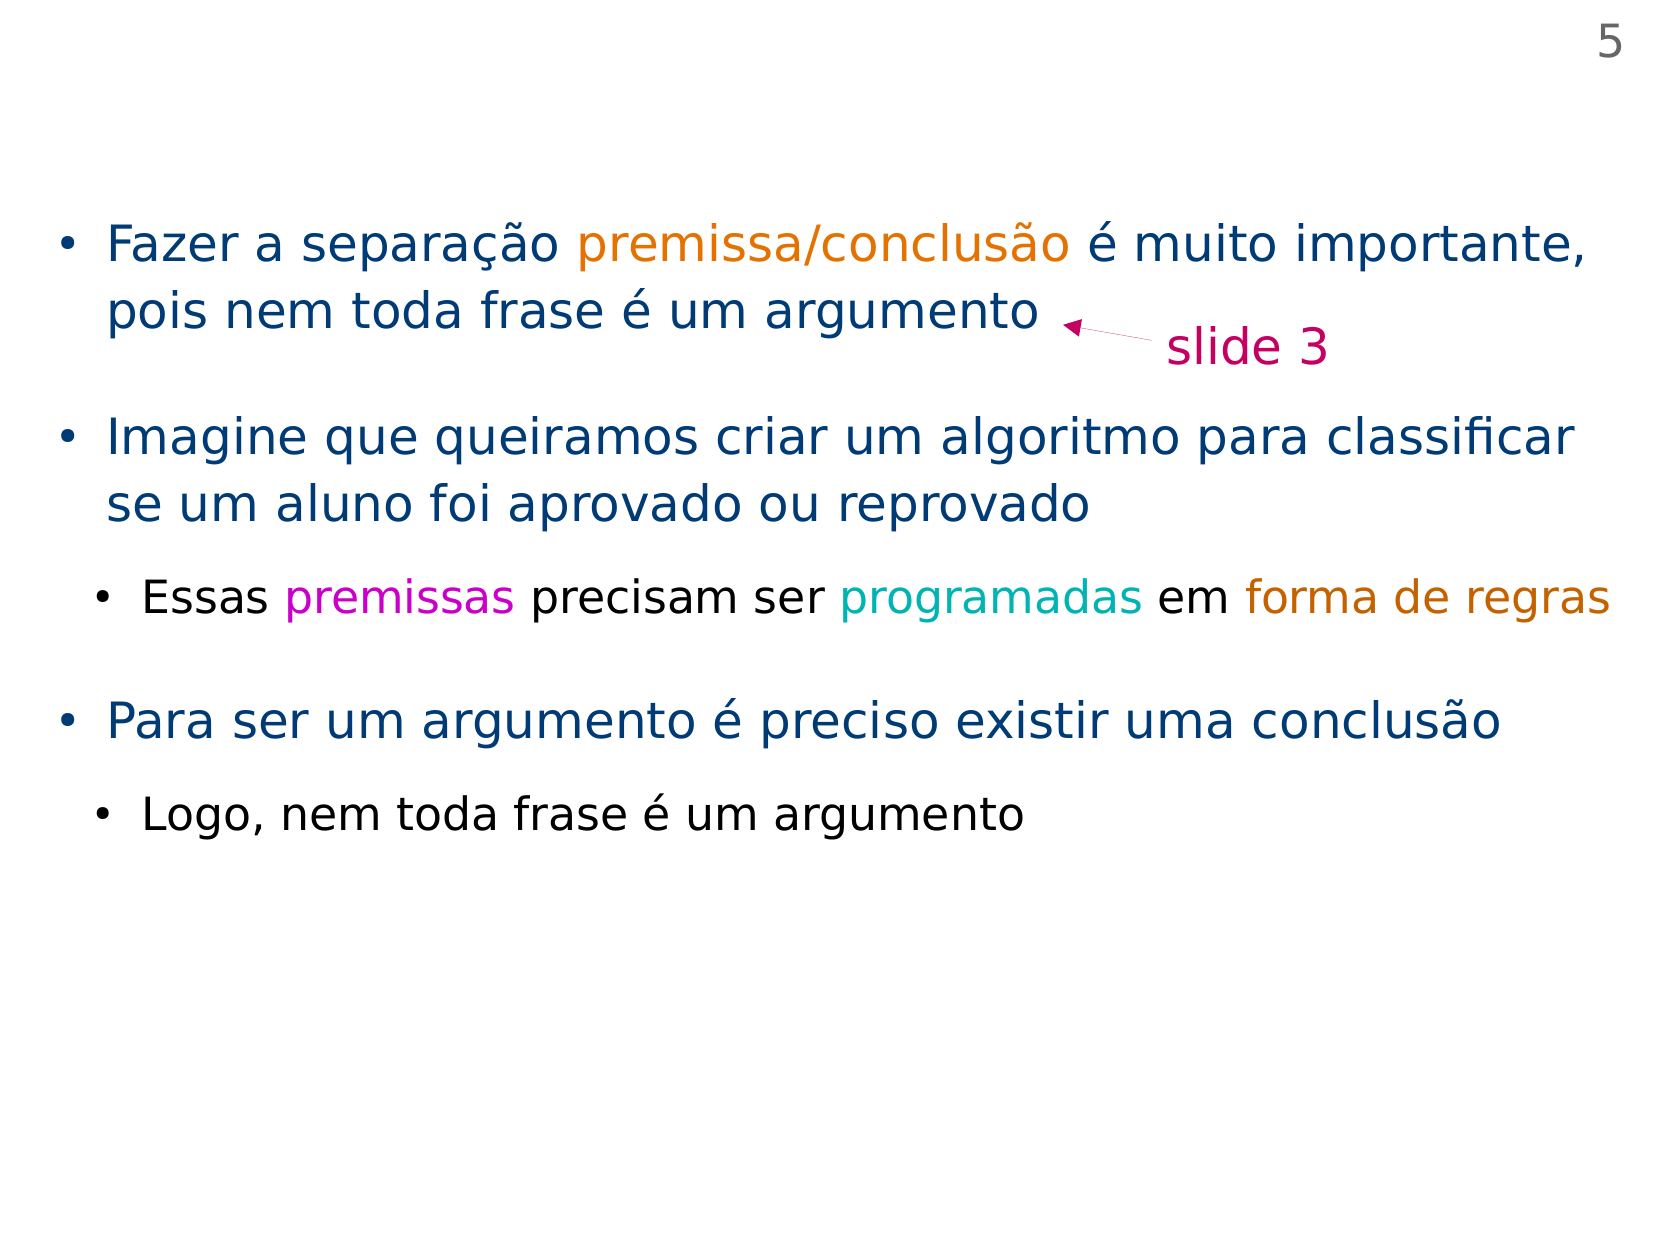

5
#
Fazer a separação premissa/conclusão é muito importante, pois nem toda frase é um argumento
Imagine que queiramos criar um algoritmo para classificar se um aluno foi aprovado ou reprovado
Essas premissas precisam ser programadas em forma de regras
Para ser um argumento é preciso existir uma conclusão
Logo, nem toda frase é um argumento
slide 3